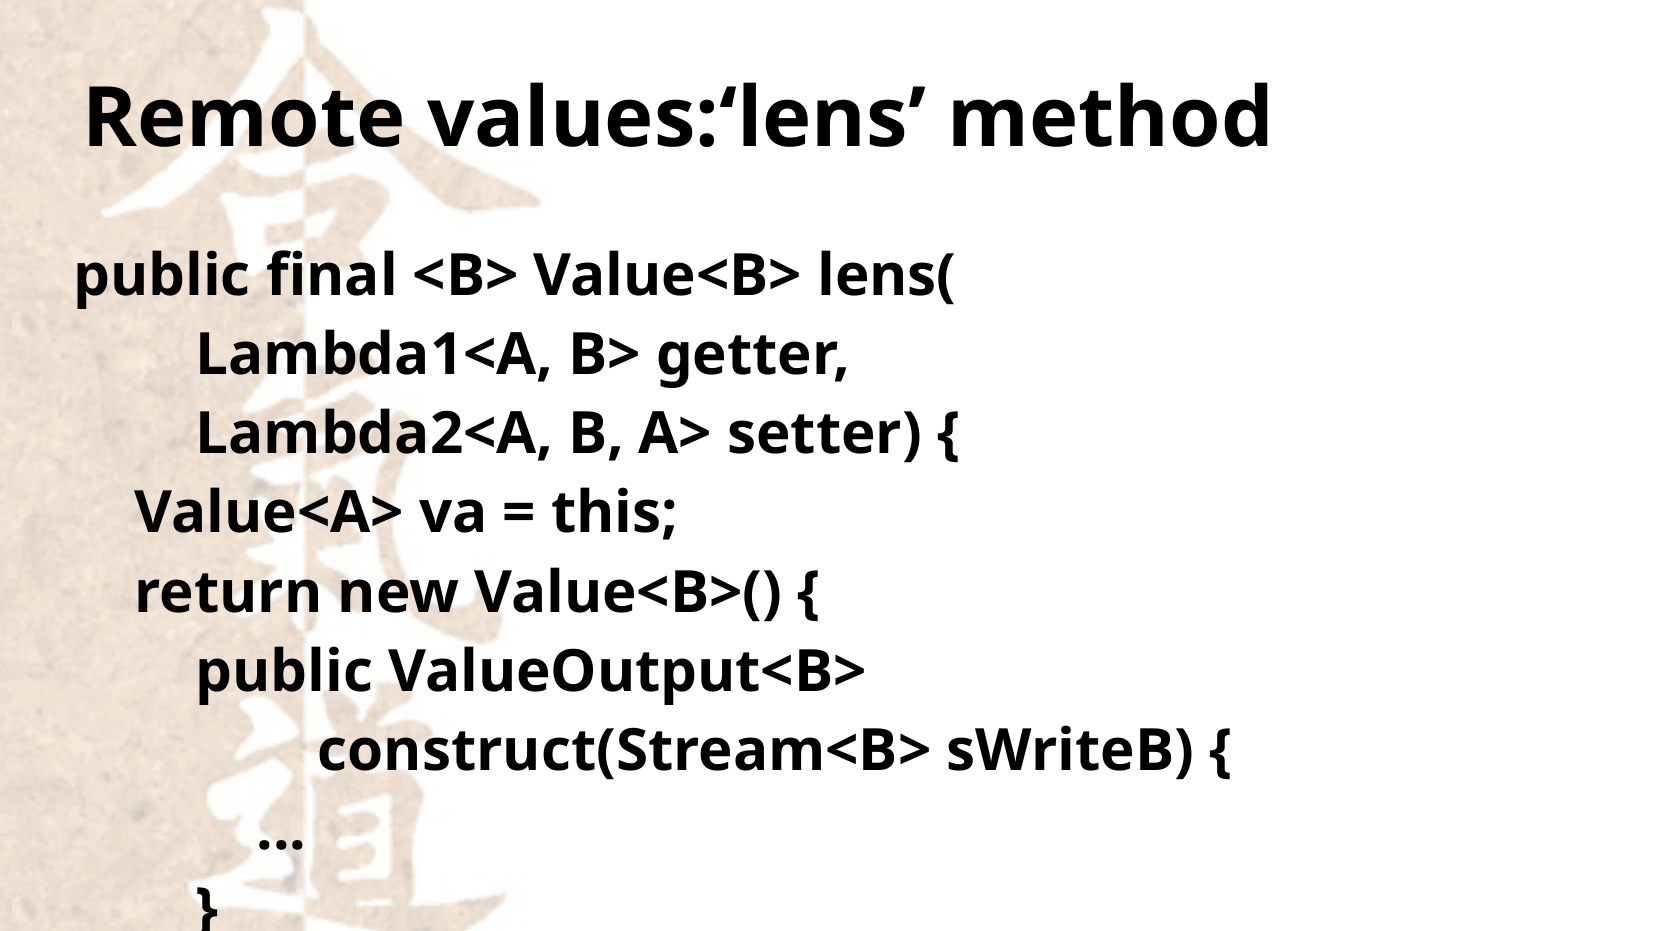

# Remote values:‘lens’ method
public final <B> Value<B> lens(
 Lambda1<A, B> getter,
 Lambda2<A, B, A> setter) {
 Value<A> va = this;
 return new Value<B>() {
 public ValueOutput<B>
 construct(Stream<B> sWriteB) {
 ...
 }
 };
}